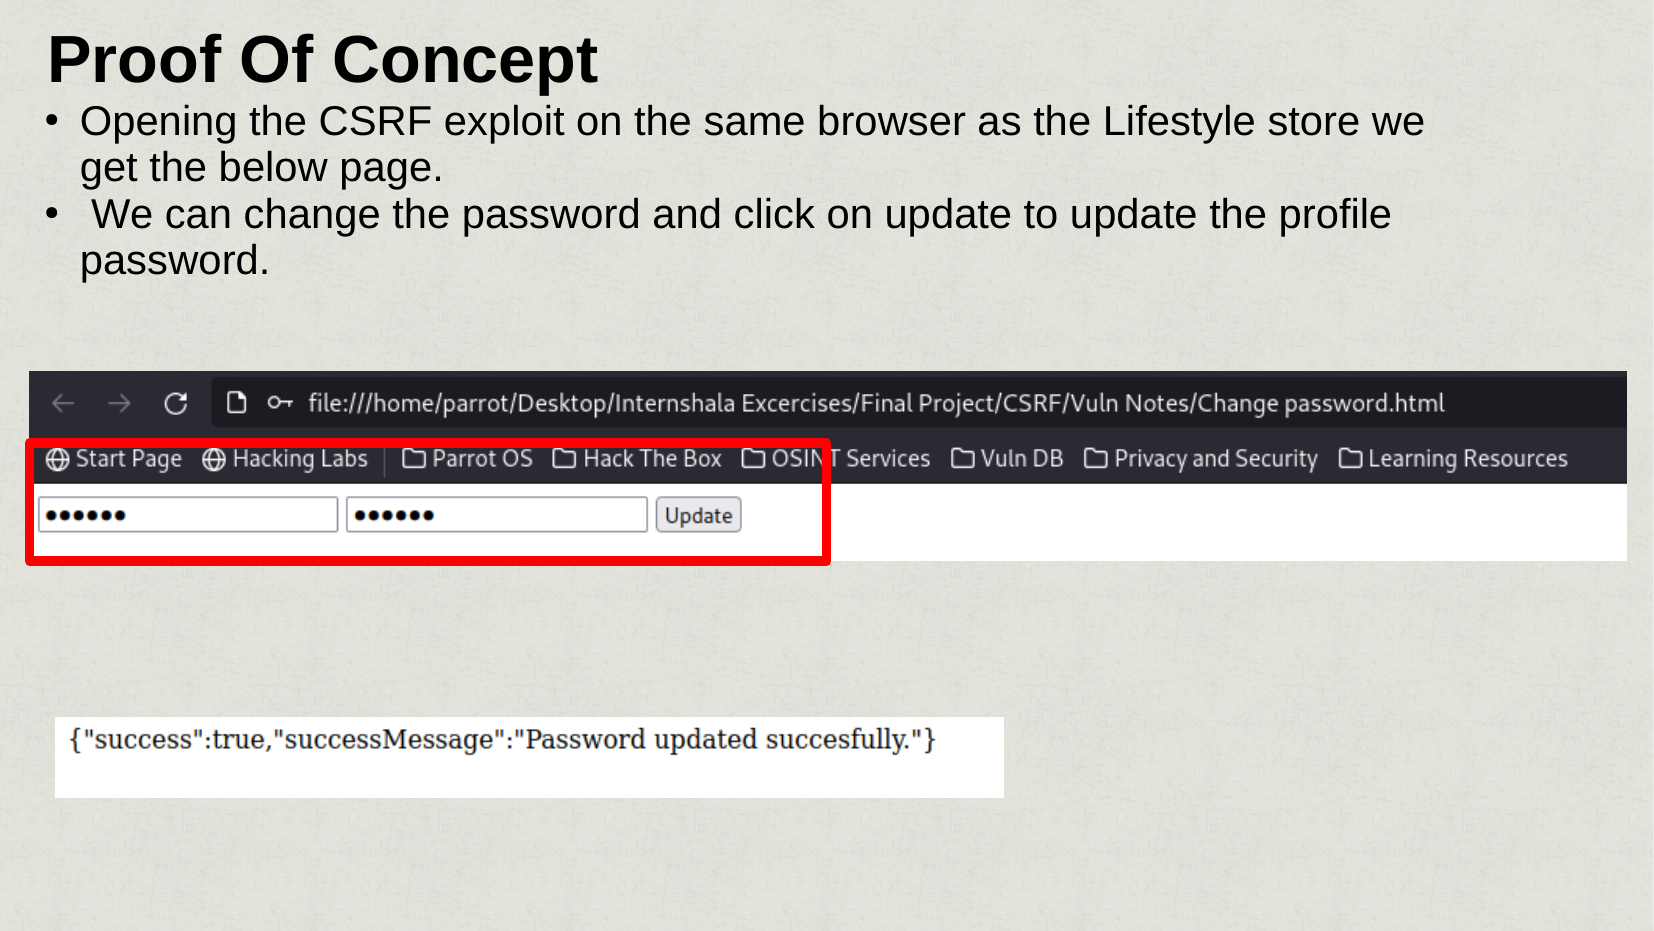

# Proof Of Concept
Opening the CSRF exploit on the same browser as the Lifestyle store we get the below page.
 We can change the password and click on update to update the profile password.